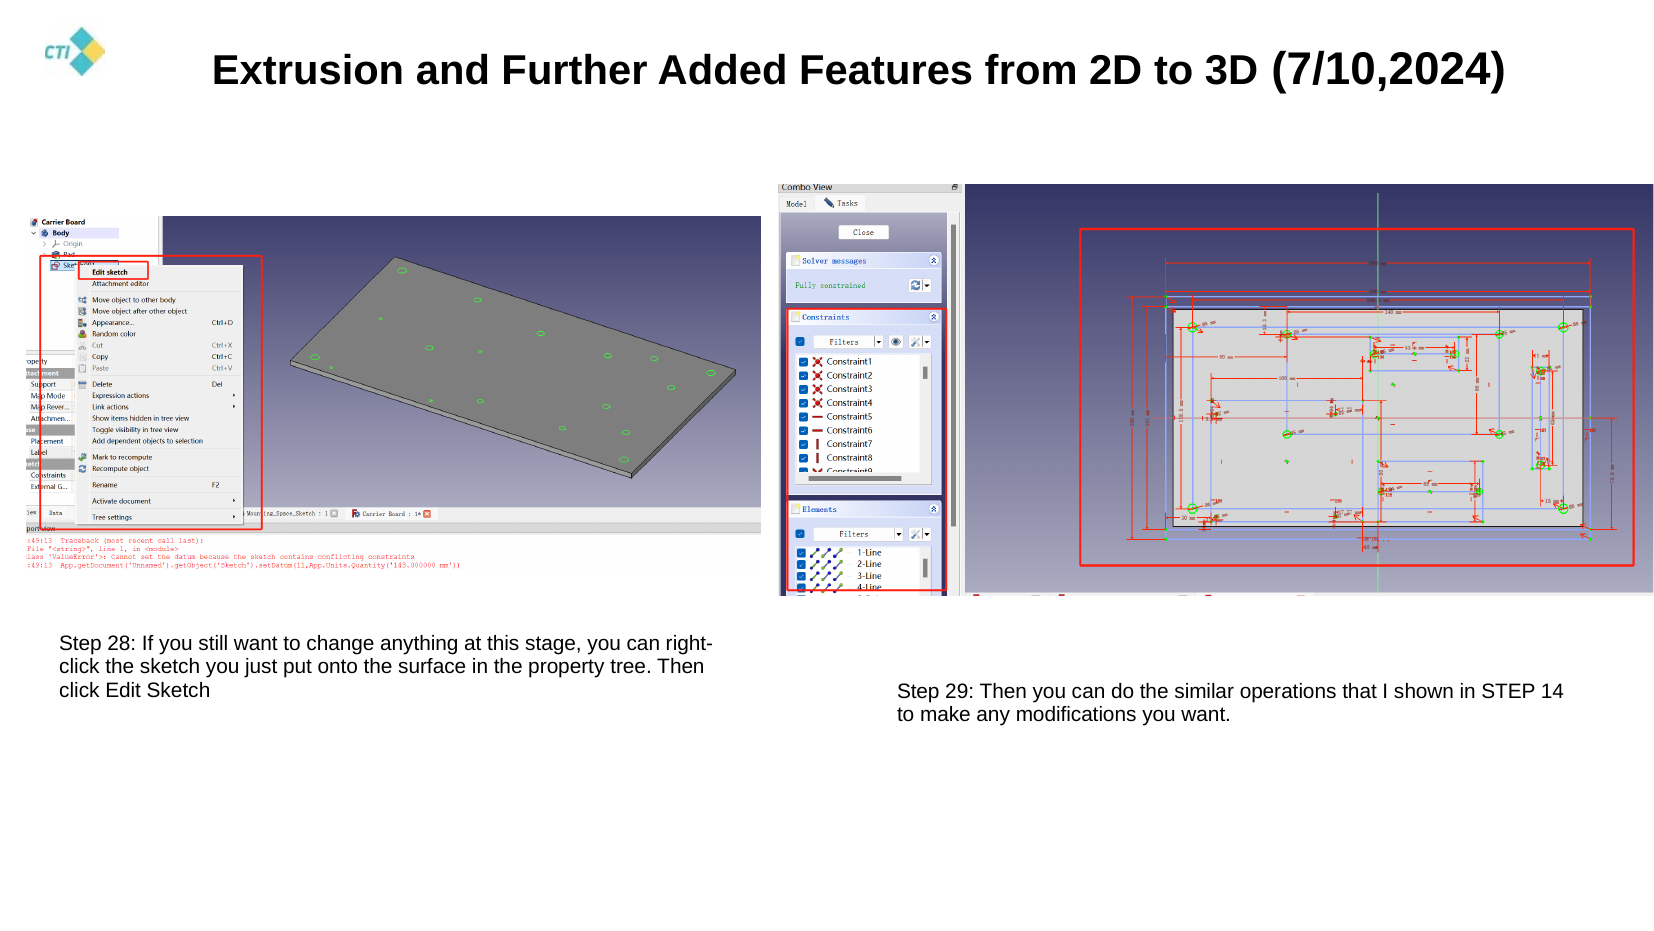

# Extrusion and Further Added Features from 2D to 3D (7/10,2024)
New
New
Step 28: If you still want to change anything at this stage, you can right-click the sketch you just put onto the surface in the property tree. Then click Edit Sketch
Step 29: Then you can do the similar operations that I shown in STEP 14 to make any modifications you want.